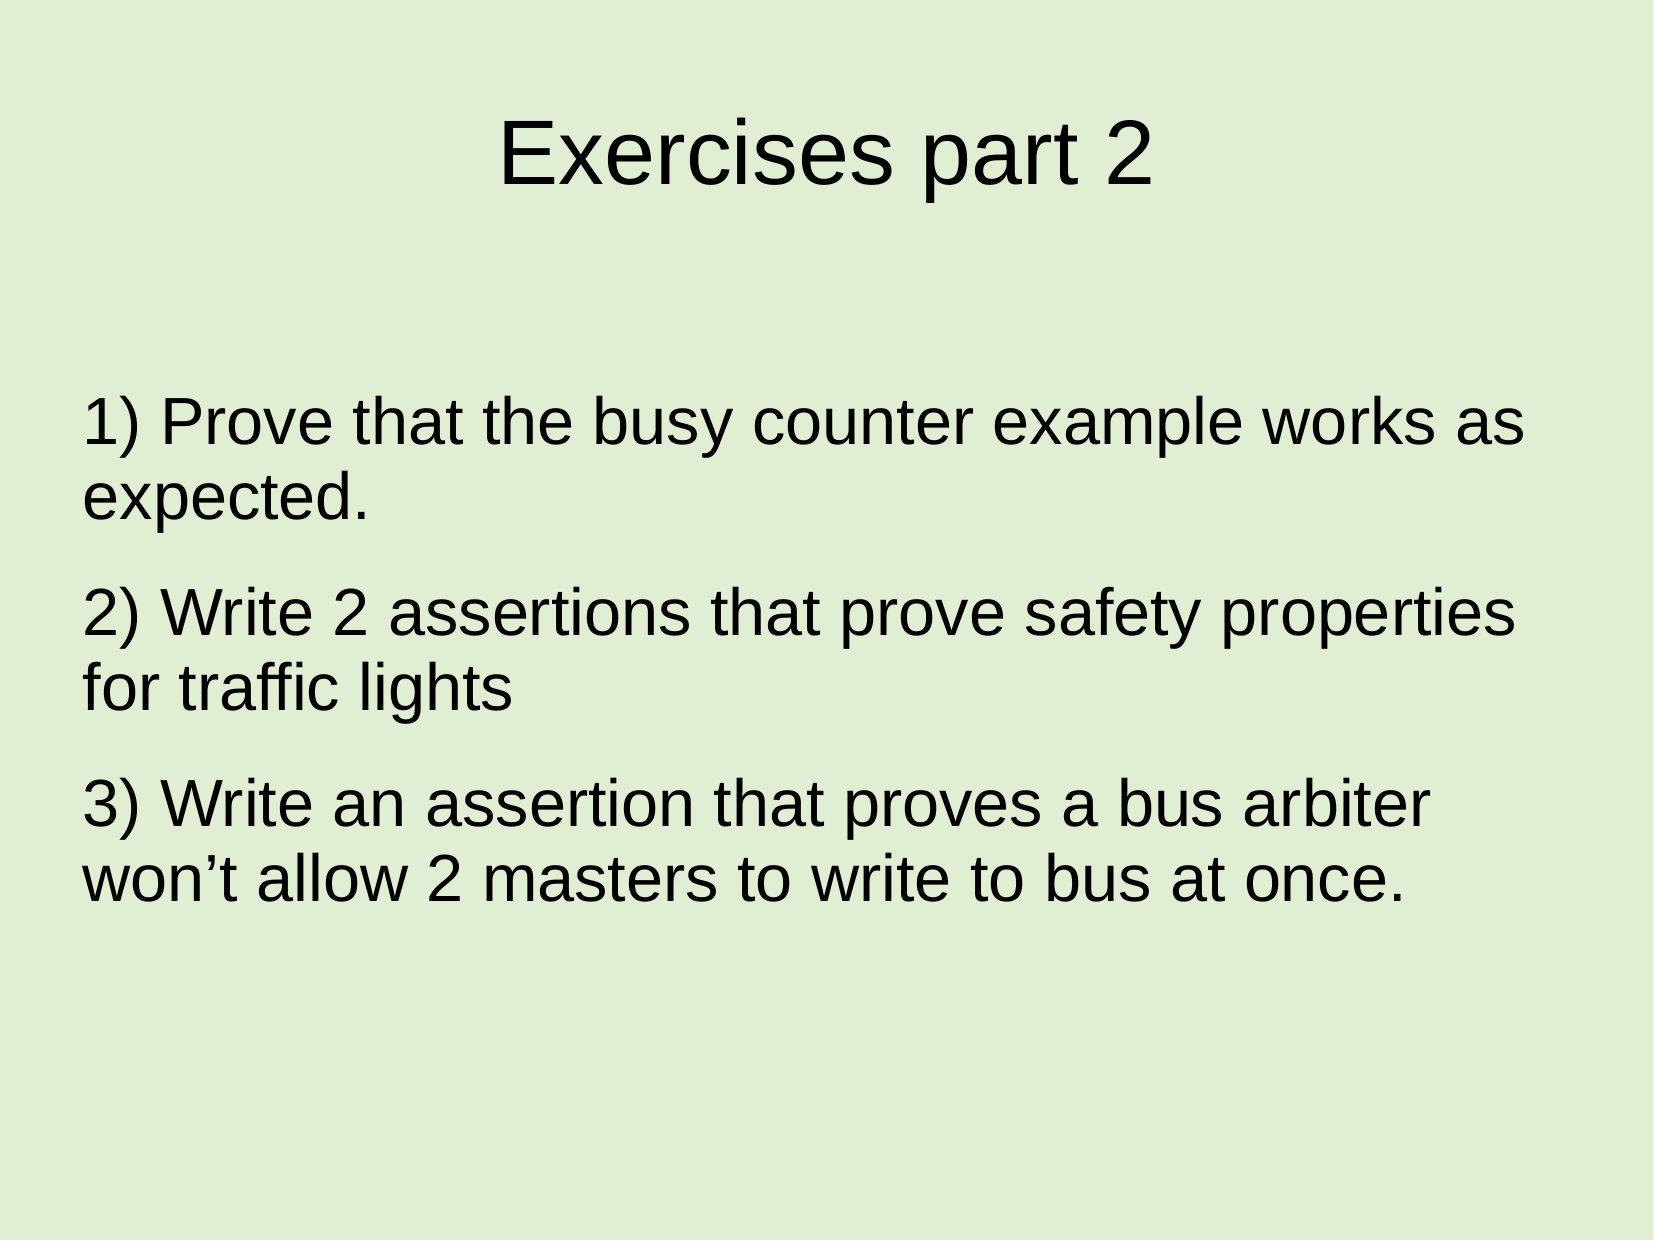

# Exercises part 2
1) Prove that the busy counter example works as expected.
2) Write 2 assertions that prove safety properties for traffic lights
3) Write an assertion that proves a bus arbiter won’t allow 2 masters to write to bus at once.